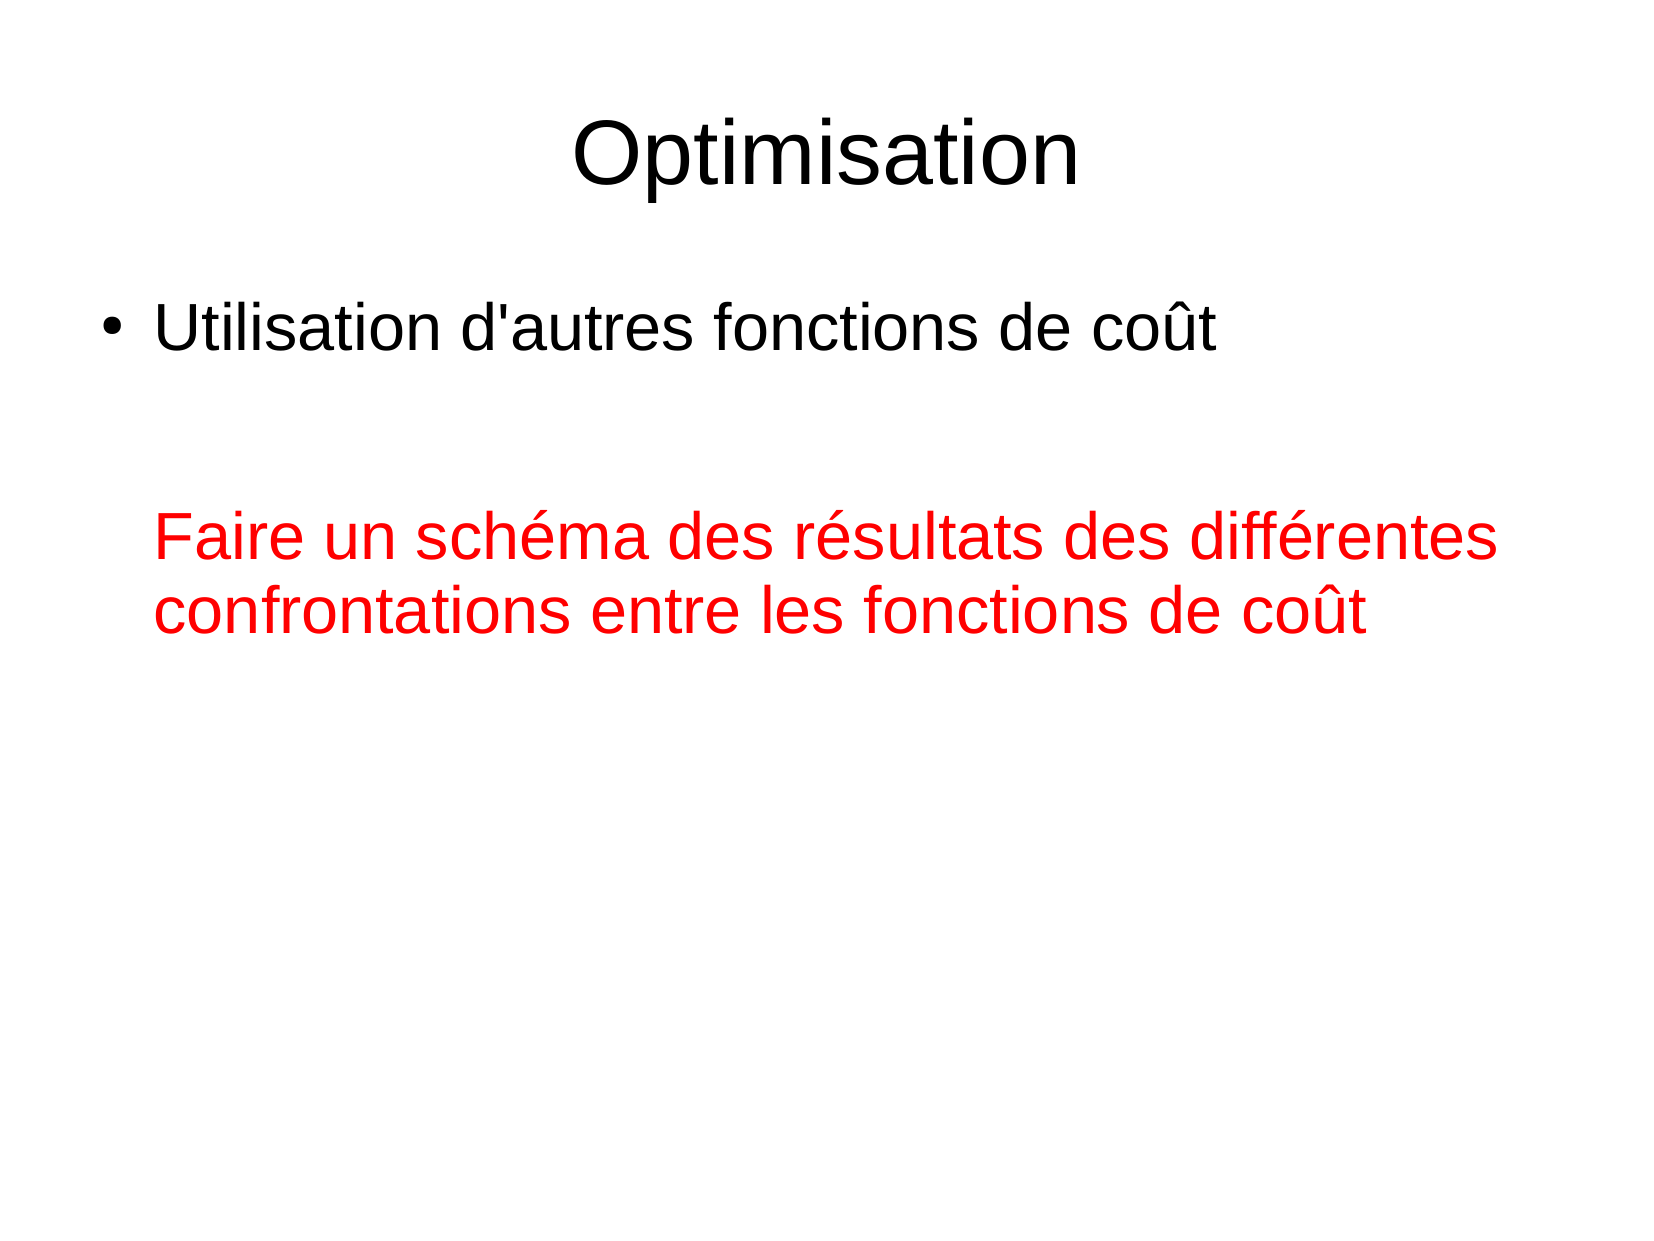

# Optimisation
Utilisation d'autres fonctions de coût
Faire un schéma des résultats des différentes confrontations entre les fonctions de coût